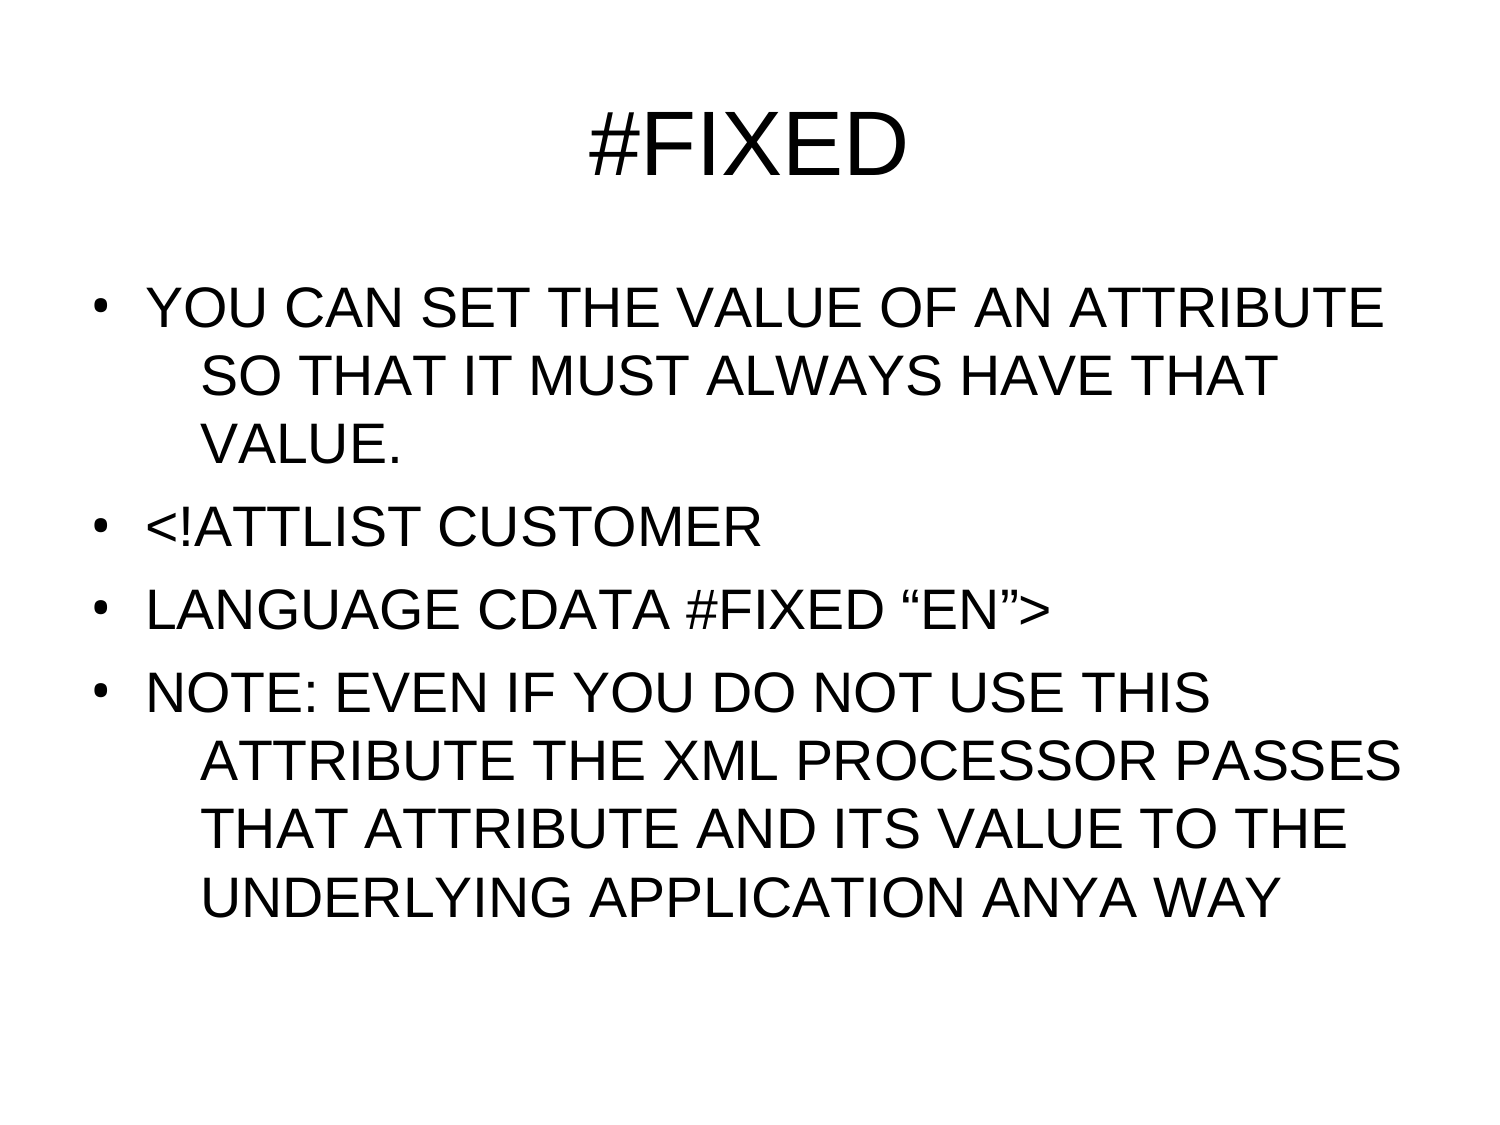

# #FIXED
YOU CAN SET THE VALUE OF AN ATTRIBUTE SO THAT IT MUST ALWAYS HAVE THAT VALUE.
<!ATTLIST CUSTOMER
LANGUAGE CDATA #FIXED “EN”>
NOTE: EVEN IF YOU DO NOT USE THIS ATTRIBUTE THE XML PROCESSOR PASSES THAT ATTRIBUTE AND ITS VALUE TO THE UNDERLYING APPLICATION ANYA WAY